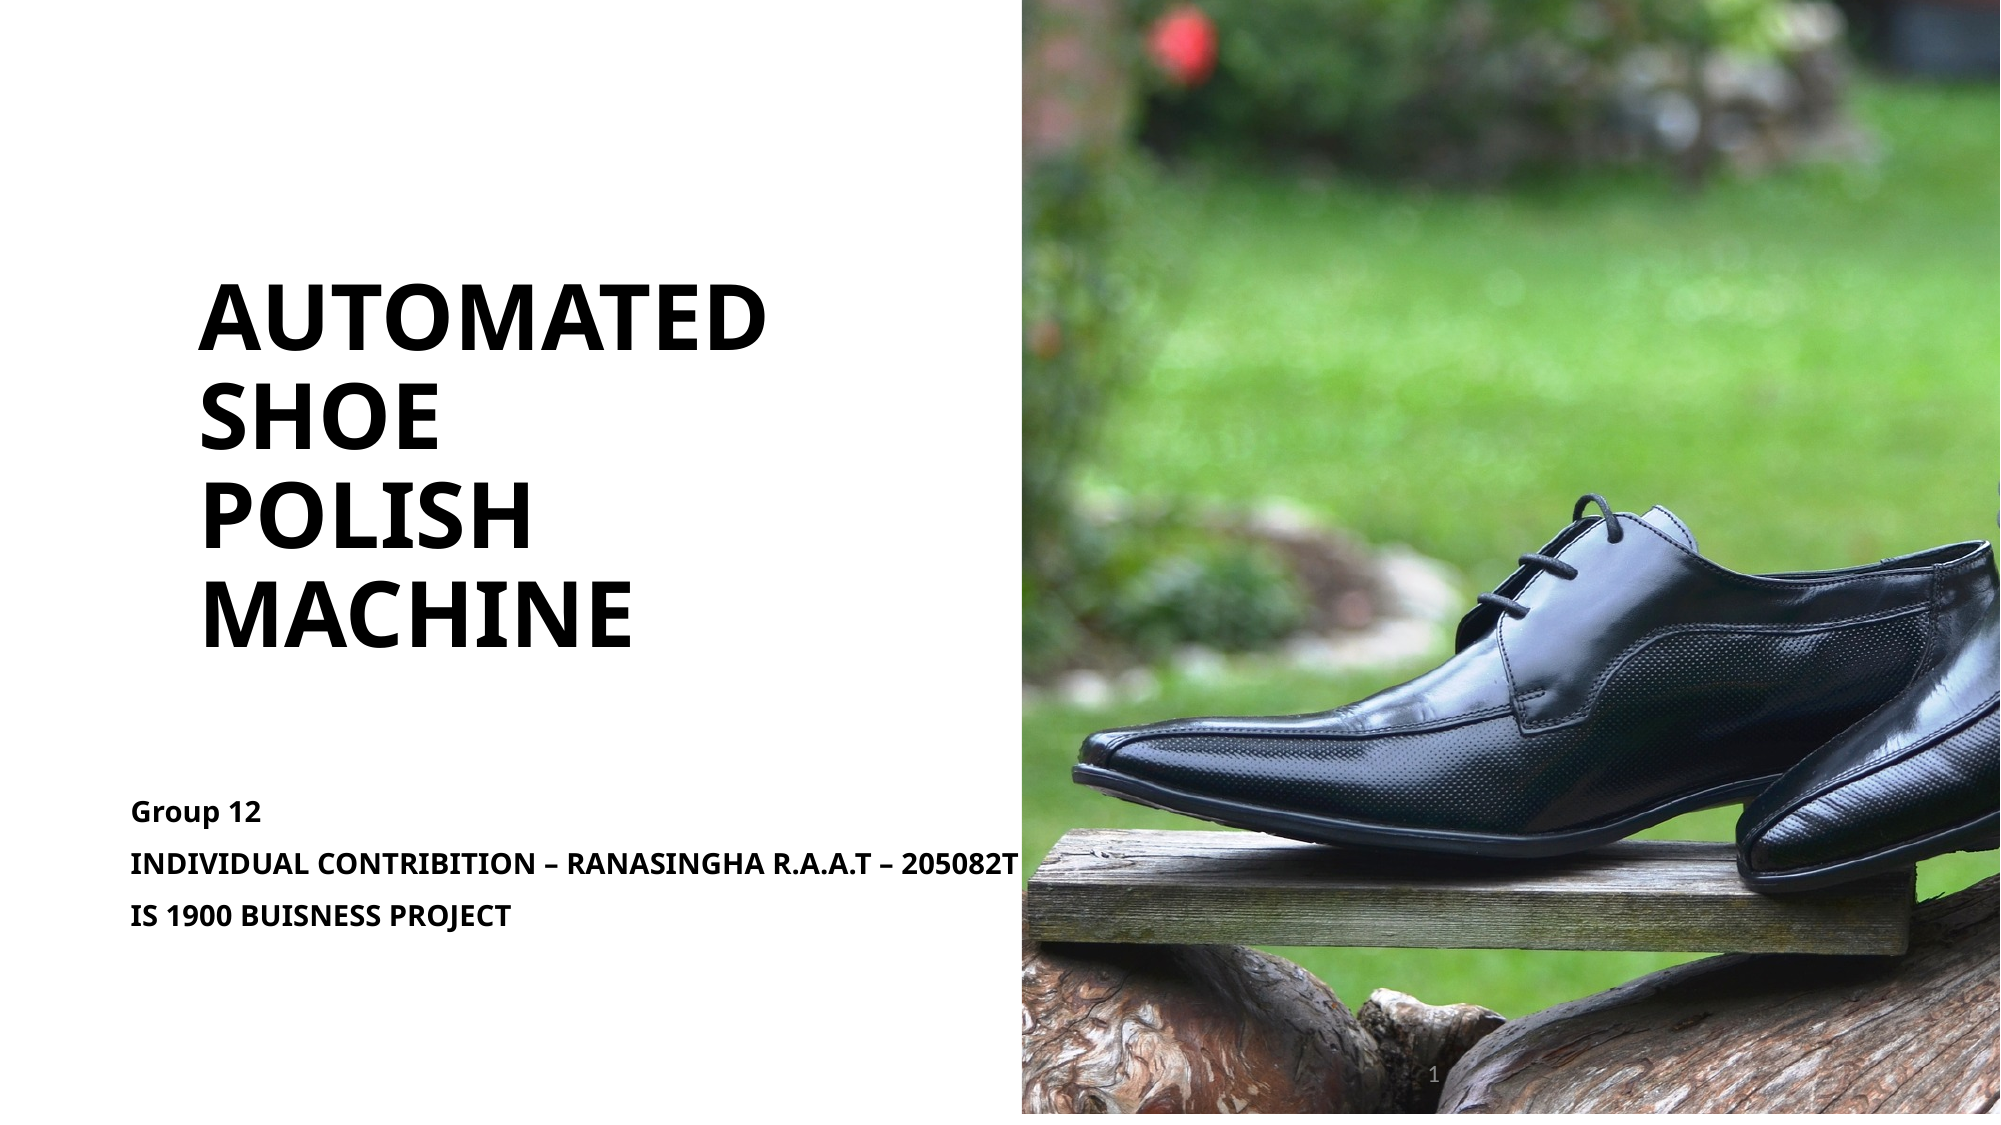

# AUTOMATED SHOE POLISH MACHINE
Group 12
INDIVIDUAL CONTRIBITION – RANASINGHA R.A.A.T – 205082T
IS 1900 BUISNESS PROJECT
1